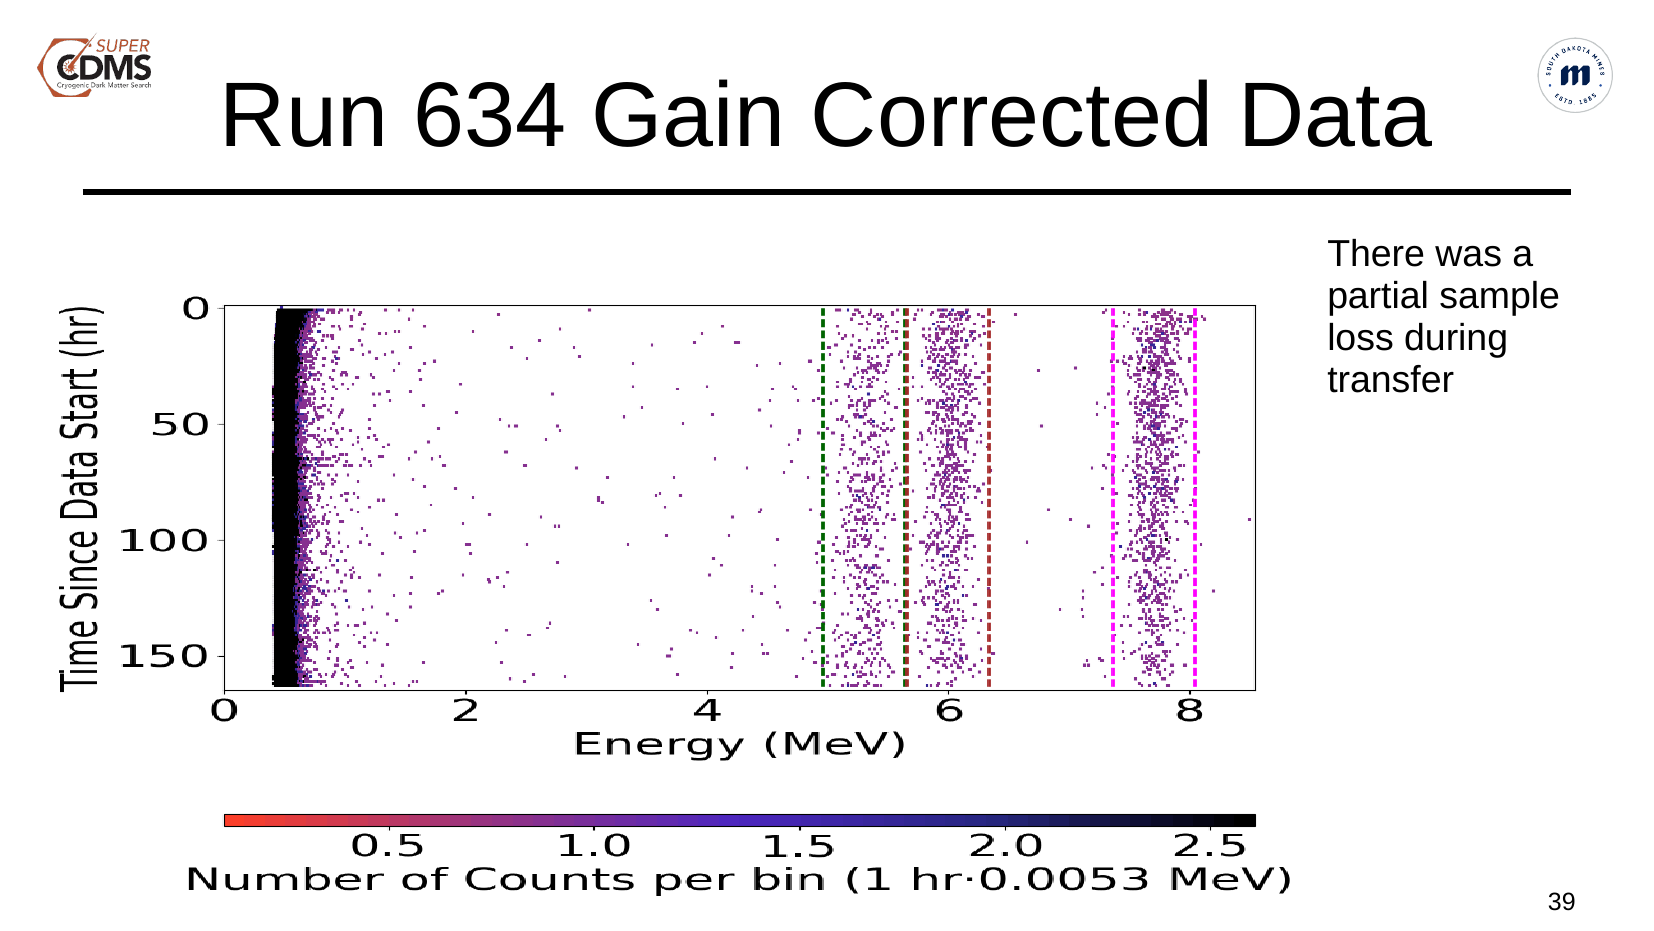

# Run 634 Gain Corrected Data
There was a partial sample loss during transfer